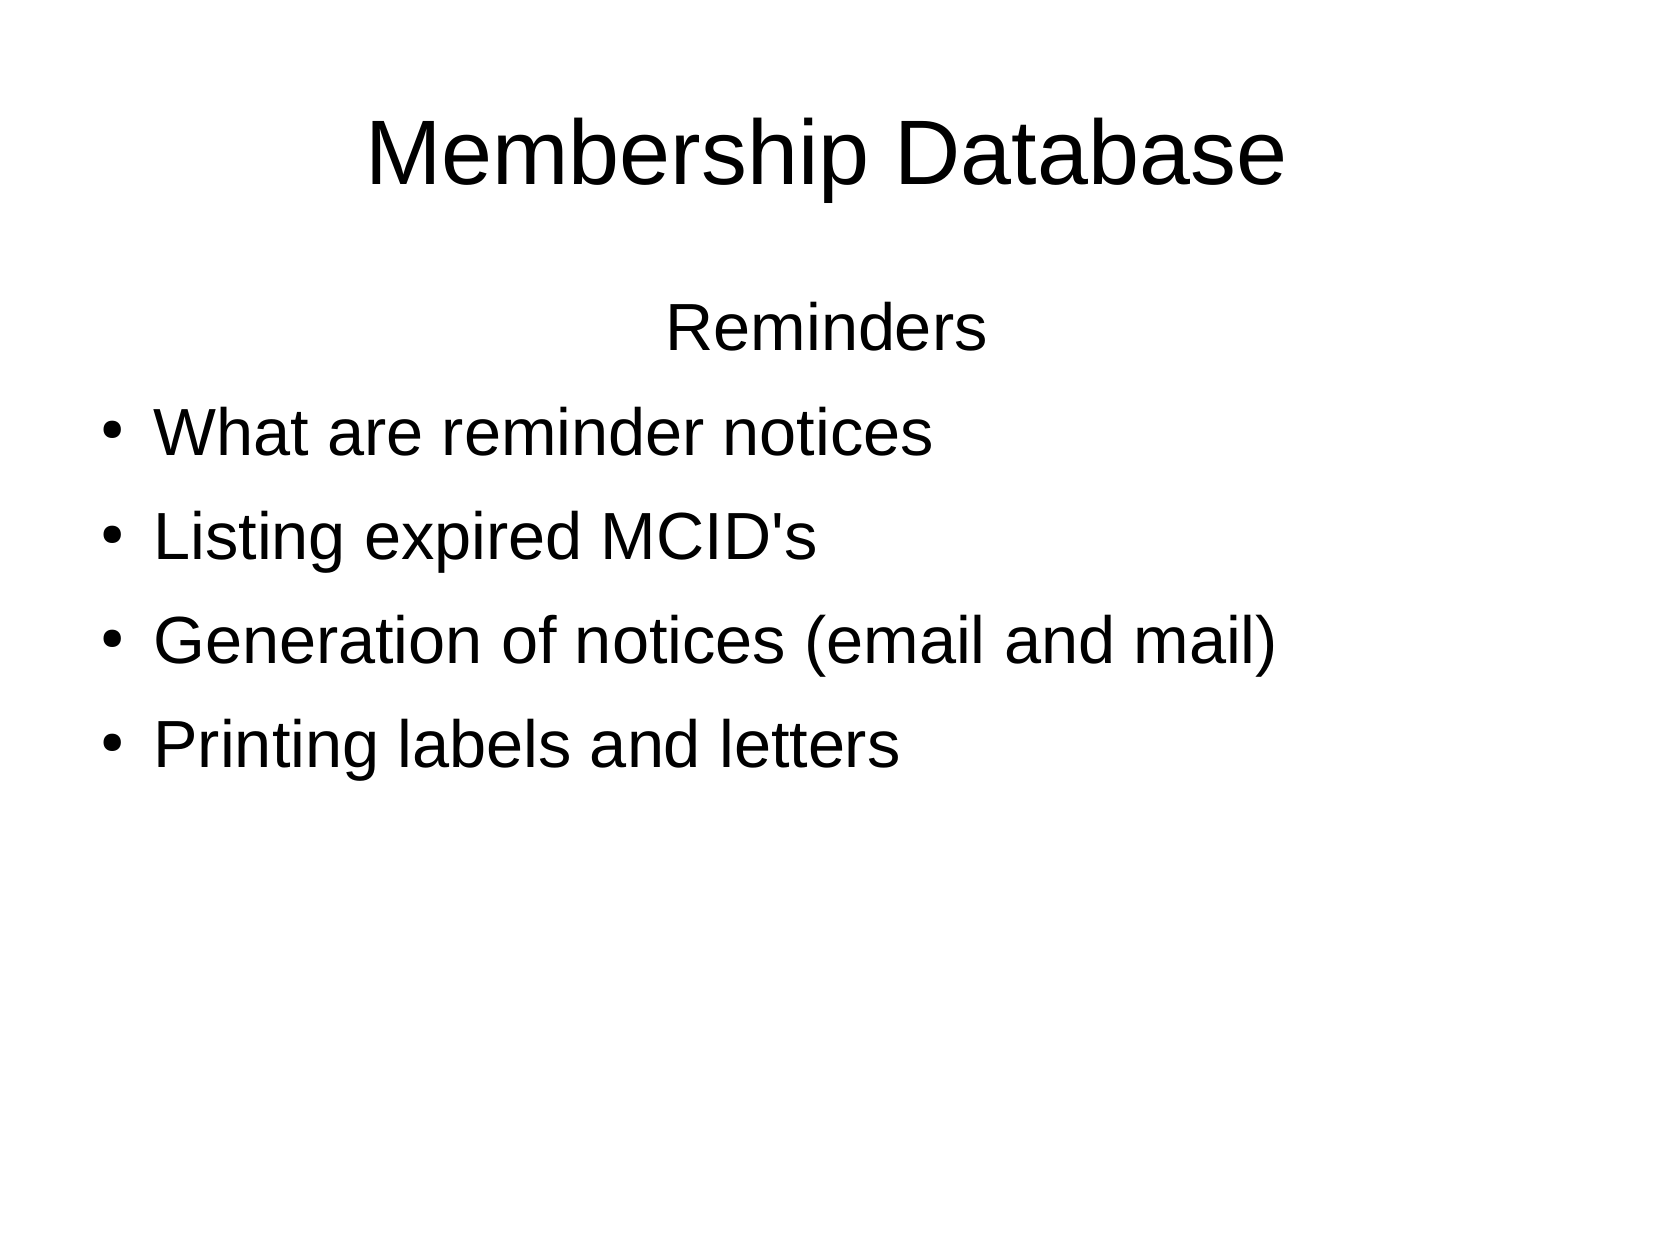

# Membership Database
Reminders
What are reminder notices
Listing expired MCID's
Generation of notices (email and mail)
Printing labels and letters